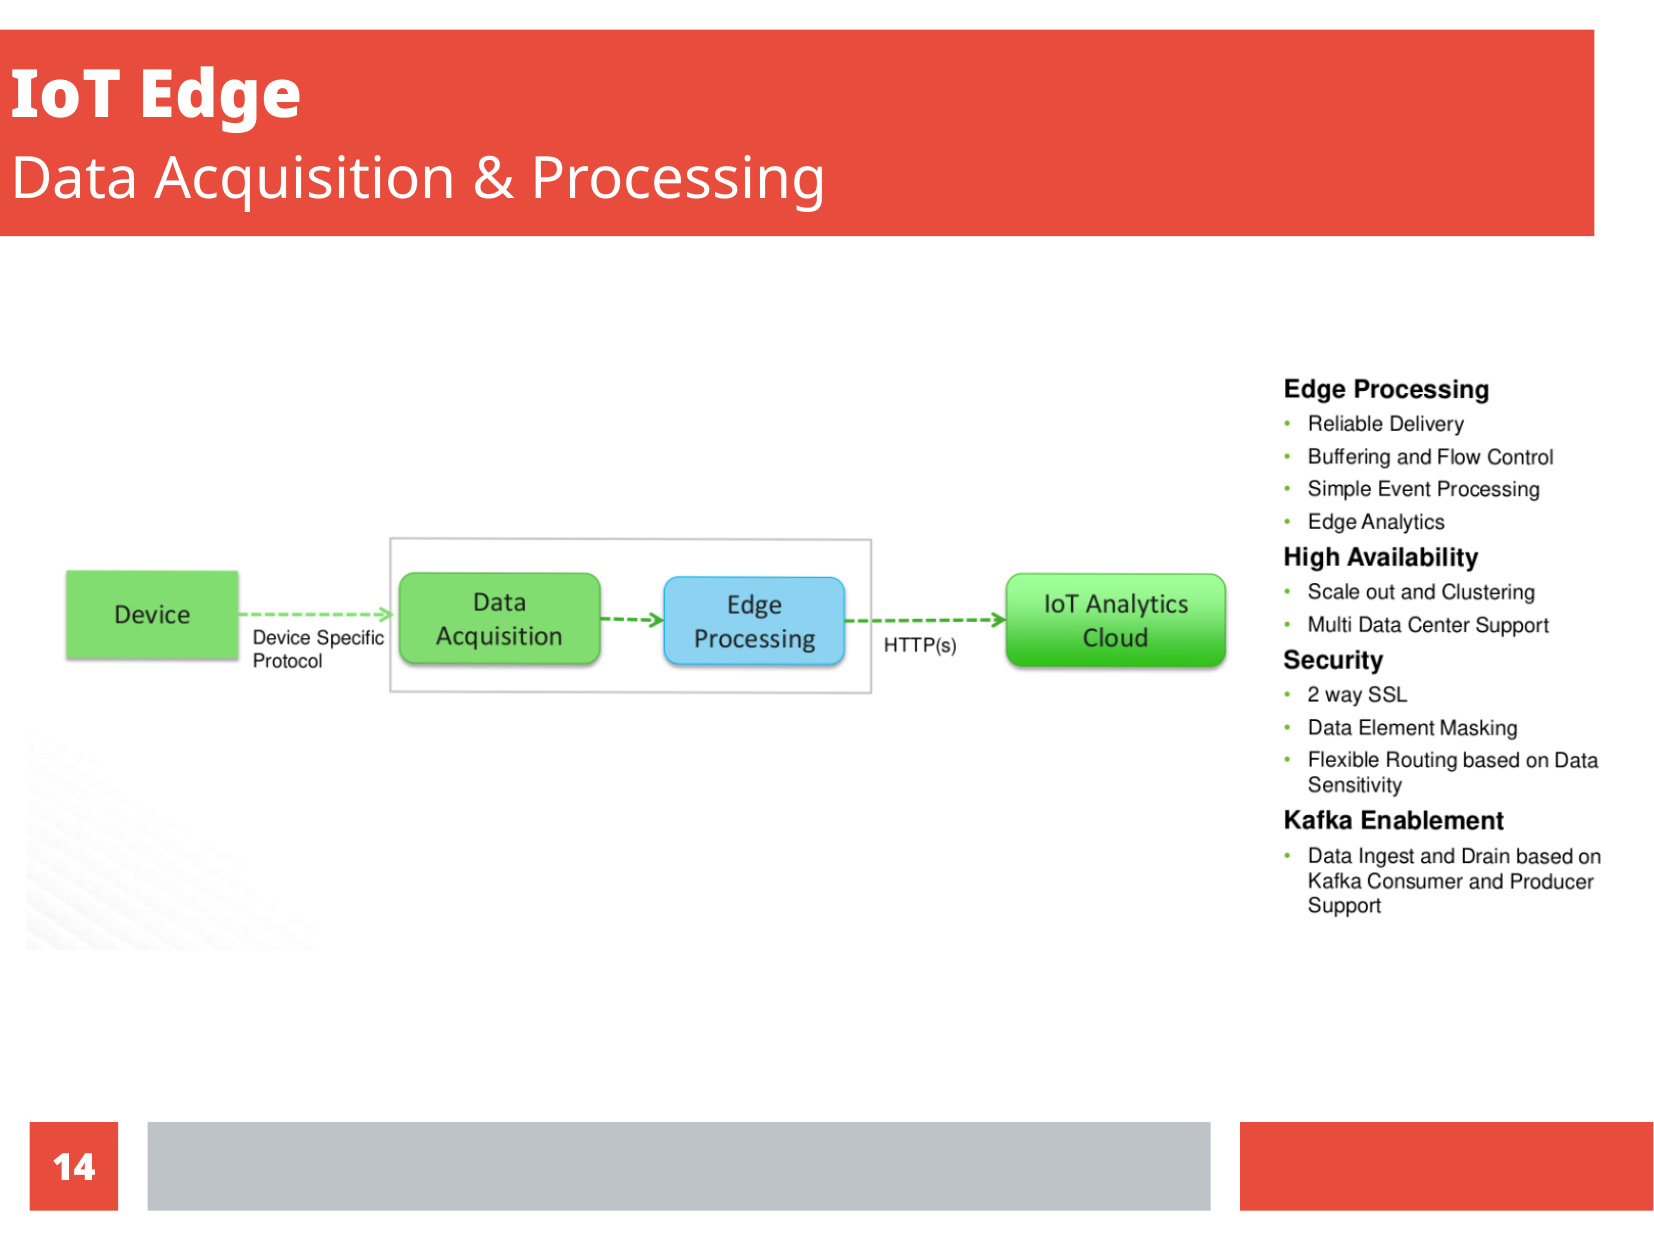

# IoT Edge Data Acquisition & Processing
14